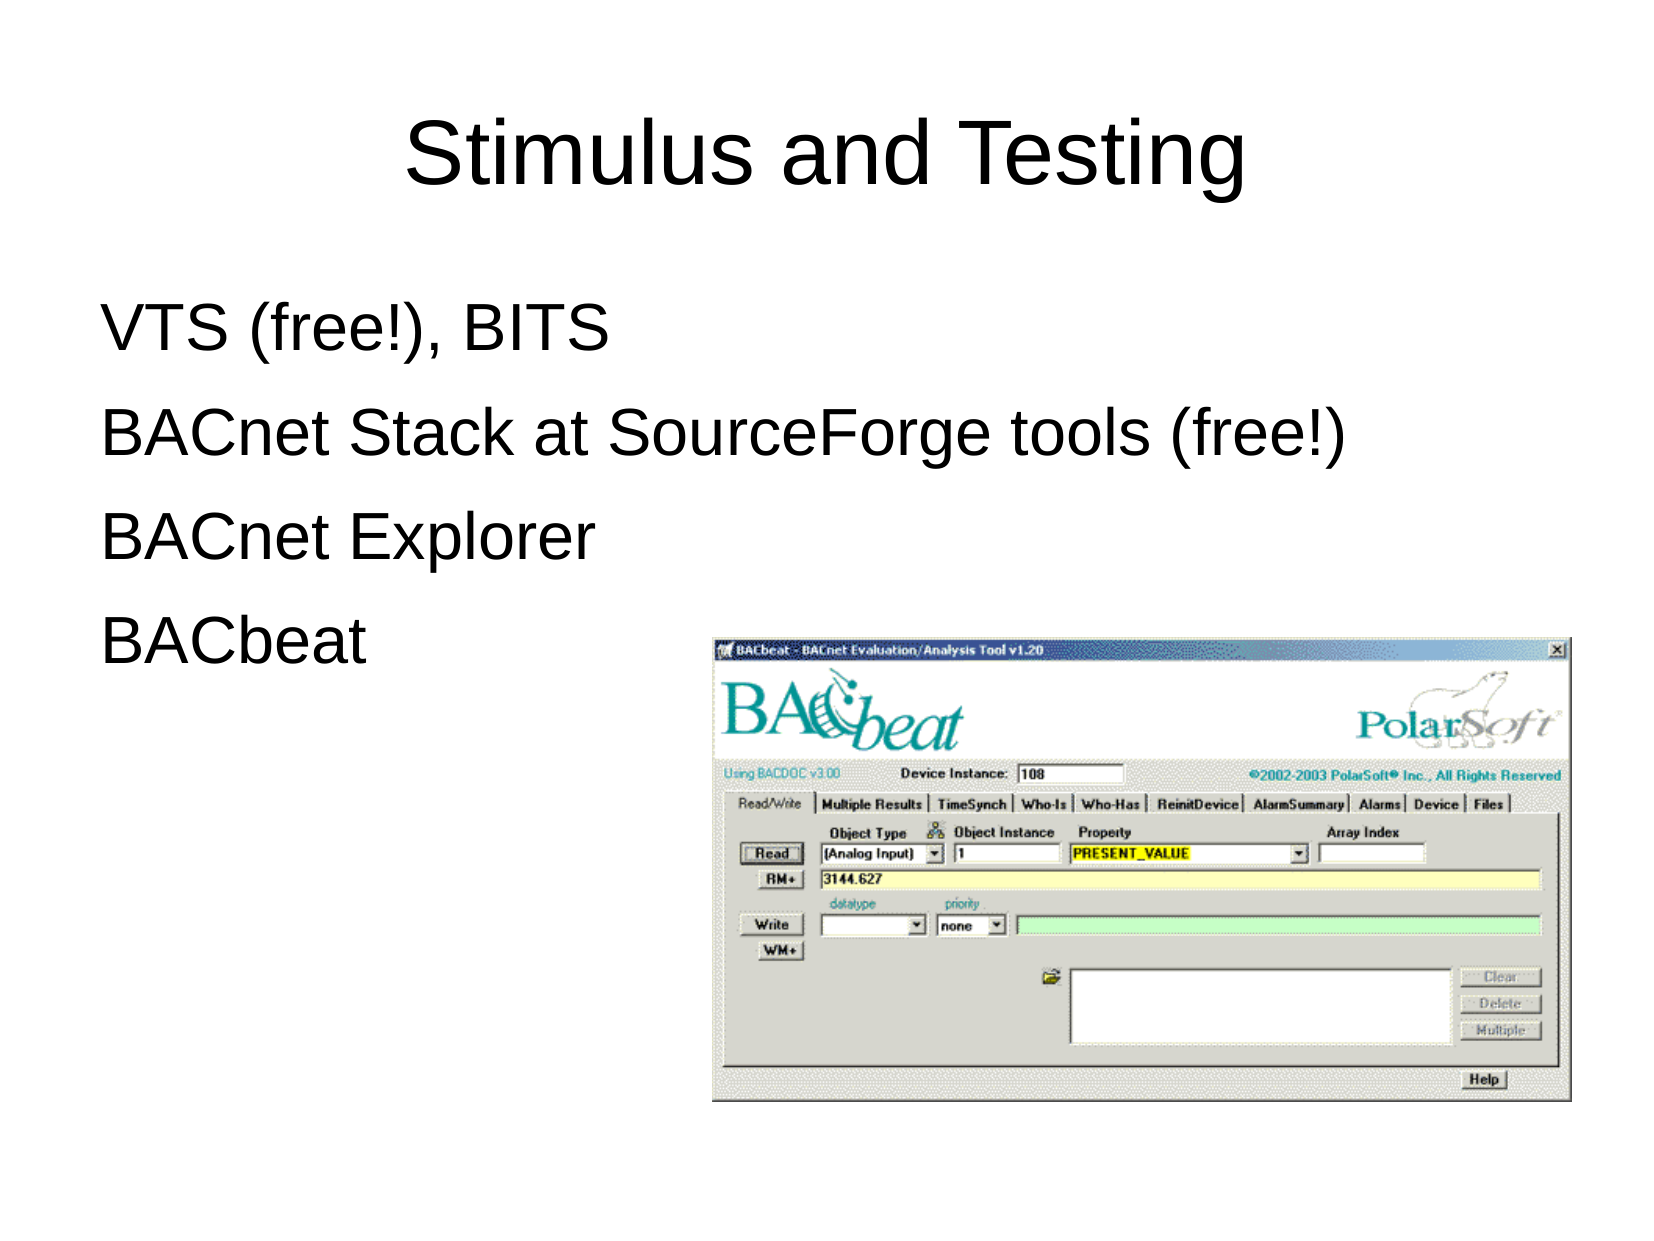

# Stimulus and Testing
VTS (free!), BITS
BACnet Stack at SourceForge tools (free!)
BACnet Explorer
BACbeat